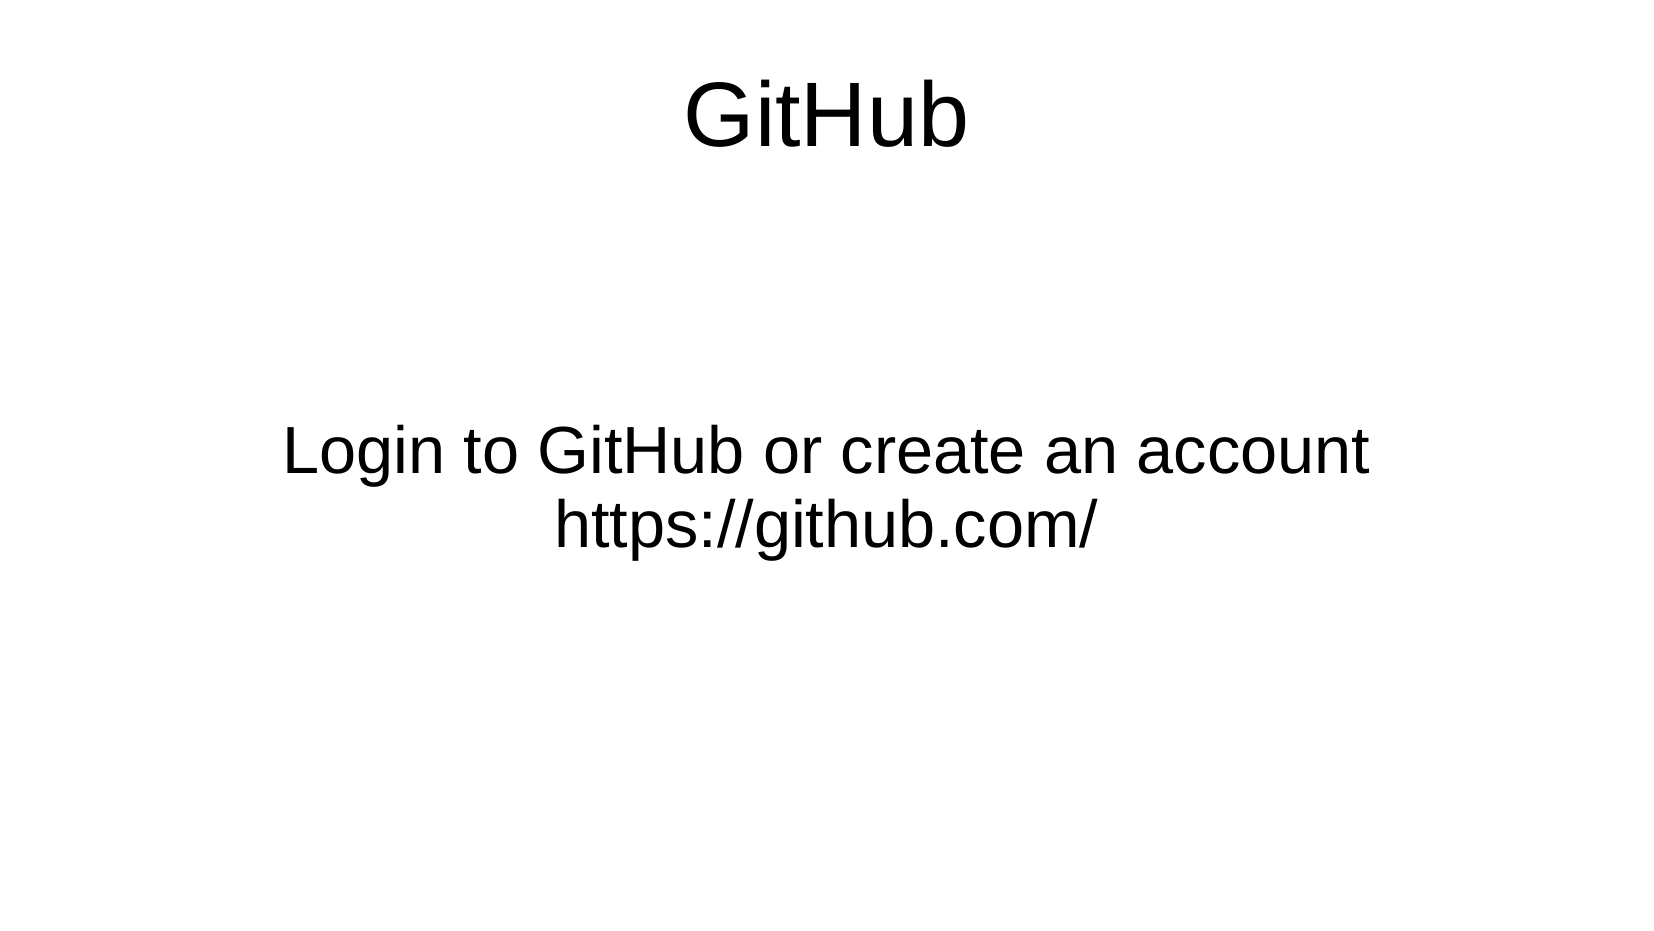

# GitHub
Login to GitHub or create an account
https://github.com/